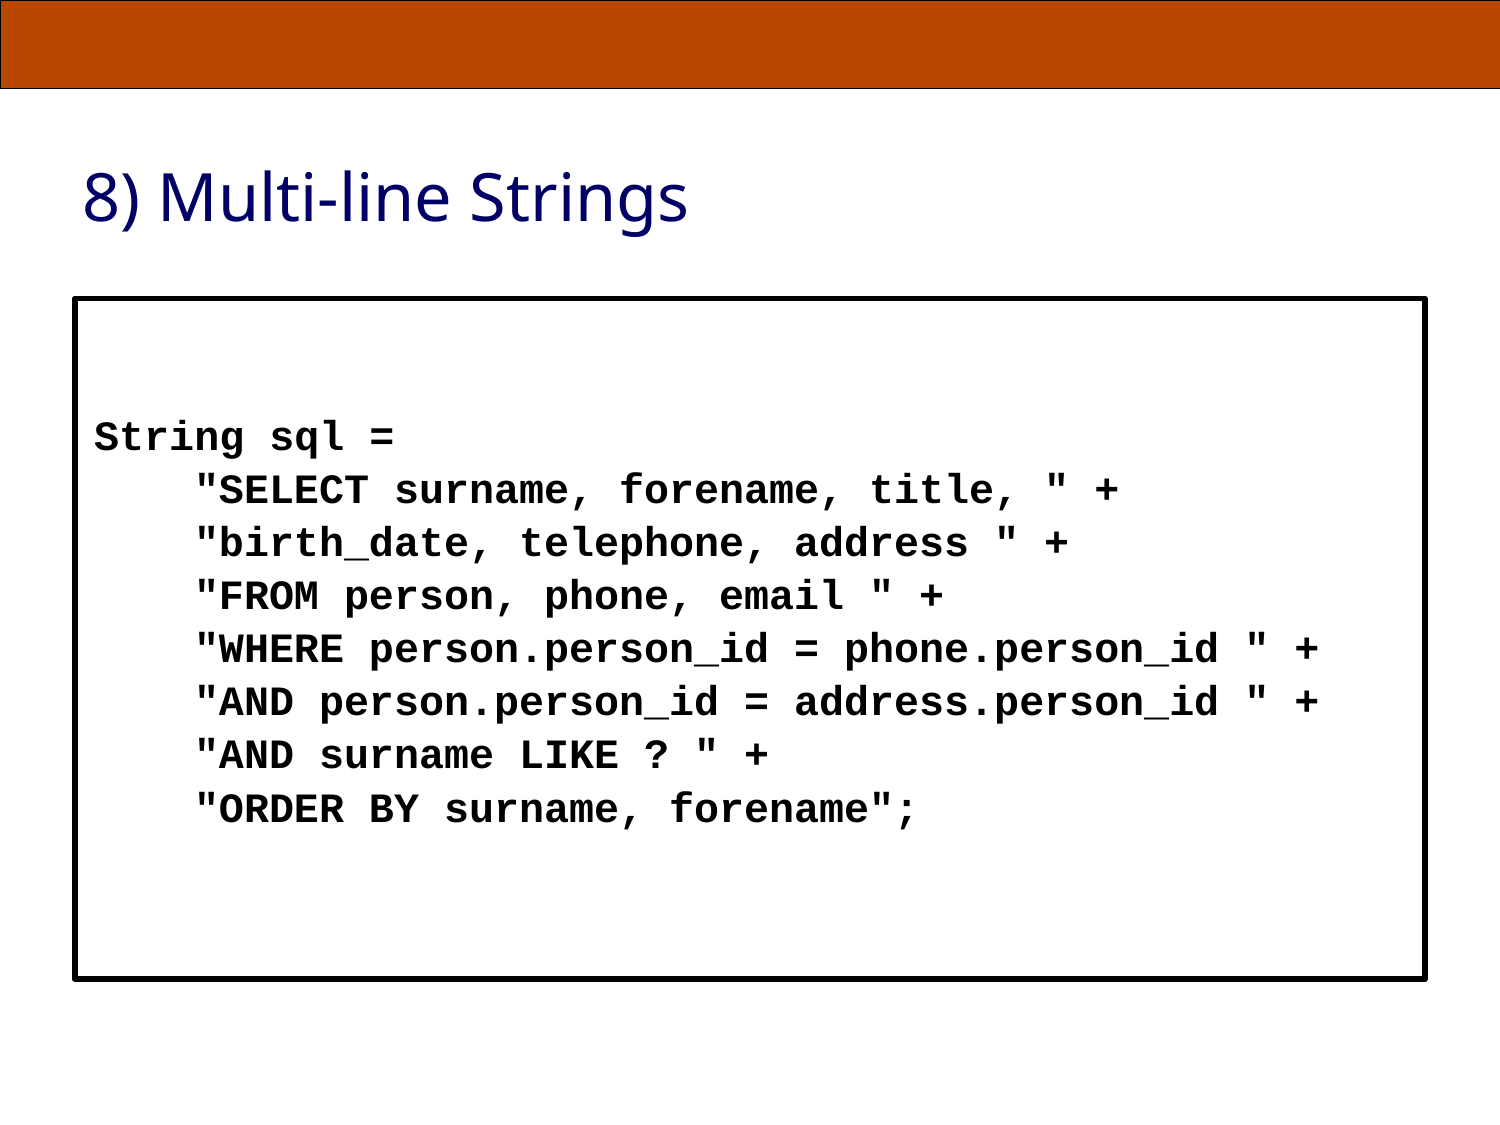

# 8) Multi-line Strings
String sql =
 "SELECT surname, forename, title, " +
 "birth_date, telephone, address " +
 "FROM person, phone, email " +
 "WHERE person.person_id = phone.person_id " +
 "AND person.person_id = address.person_id " +
 "AND surname LIKE ? " +
 "ORDER BY surname, forename";